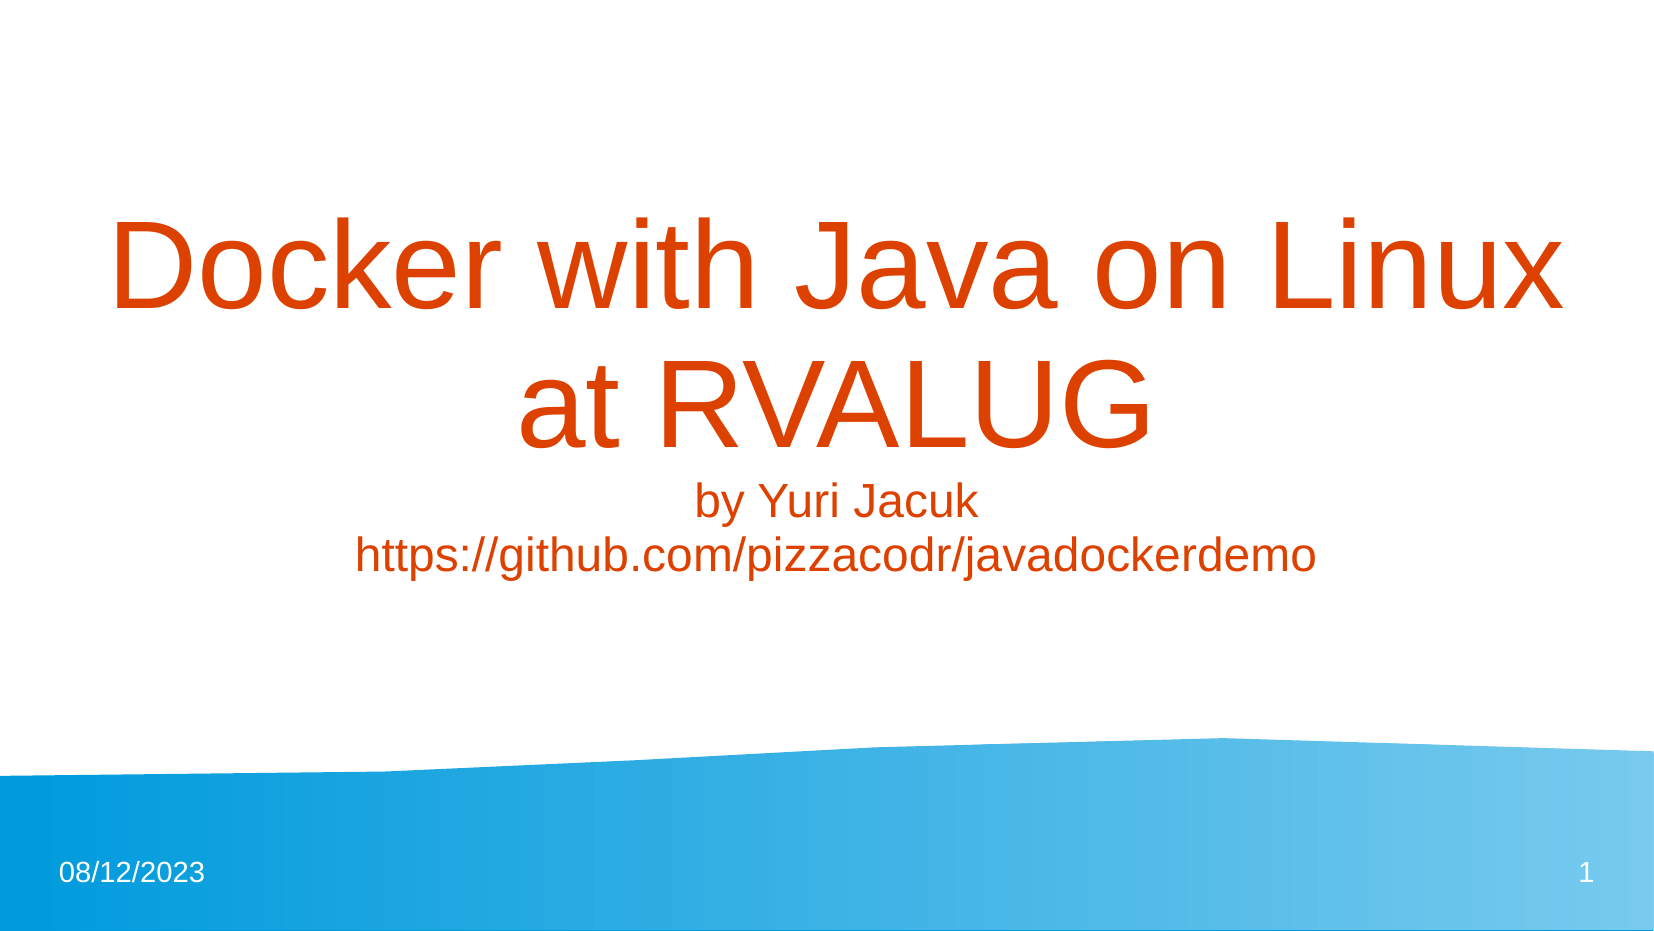

# Docker with Java on Linux at RVALUG by Yuri Jacuk https://github.com/pizzacodr/javadockerdemo